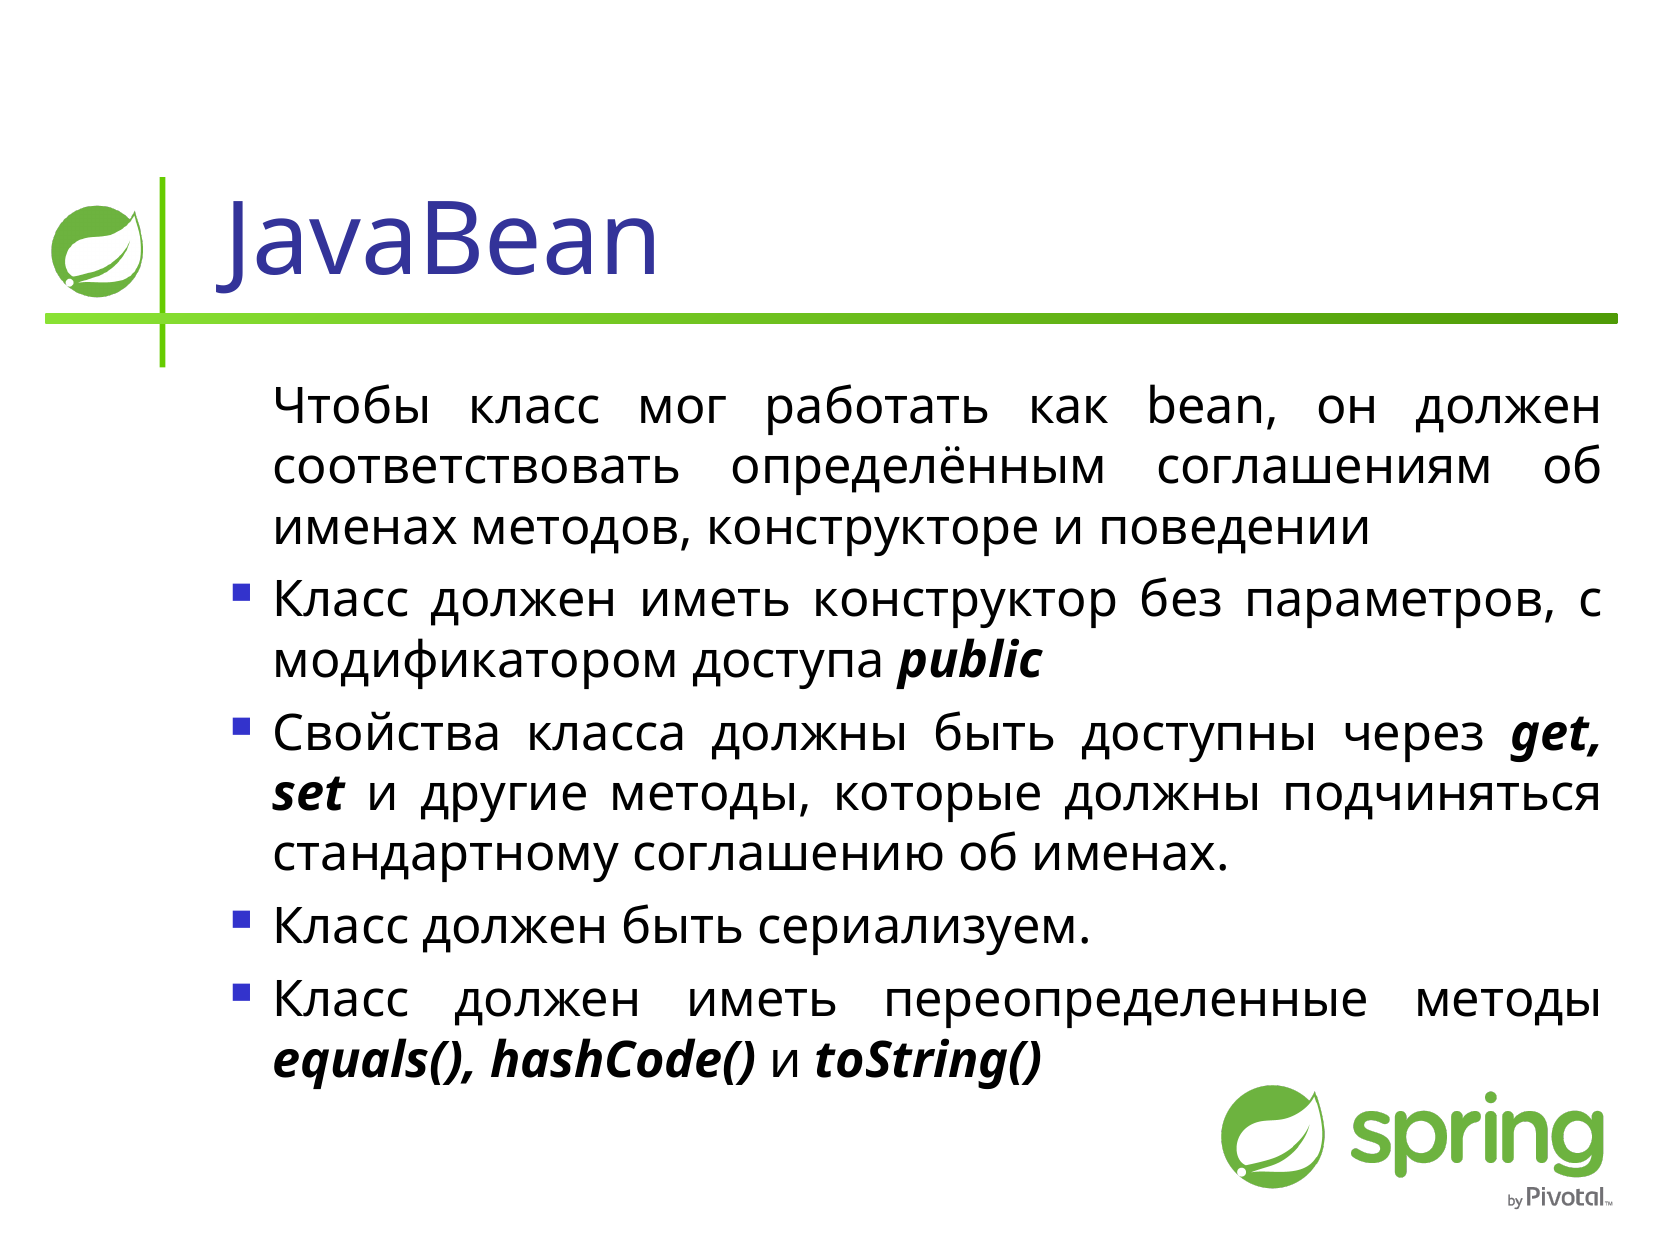

# JavaBean
Чтобы класс мог работать как bean, он должен соответствовать определённым соглашениям об именах методов, конструкторе и поведении
Класс должен иметь конструктор без параметров, с модификатором доступа public
Свойства класса должны быть доступны через get, set и другие методы, которые должны подчиняться стандартному соглашению об именах.
Класс должен быть сериализуем.
Класс должен иметь переопределенные методы equals(), hashCode() и toString()